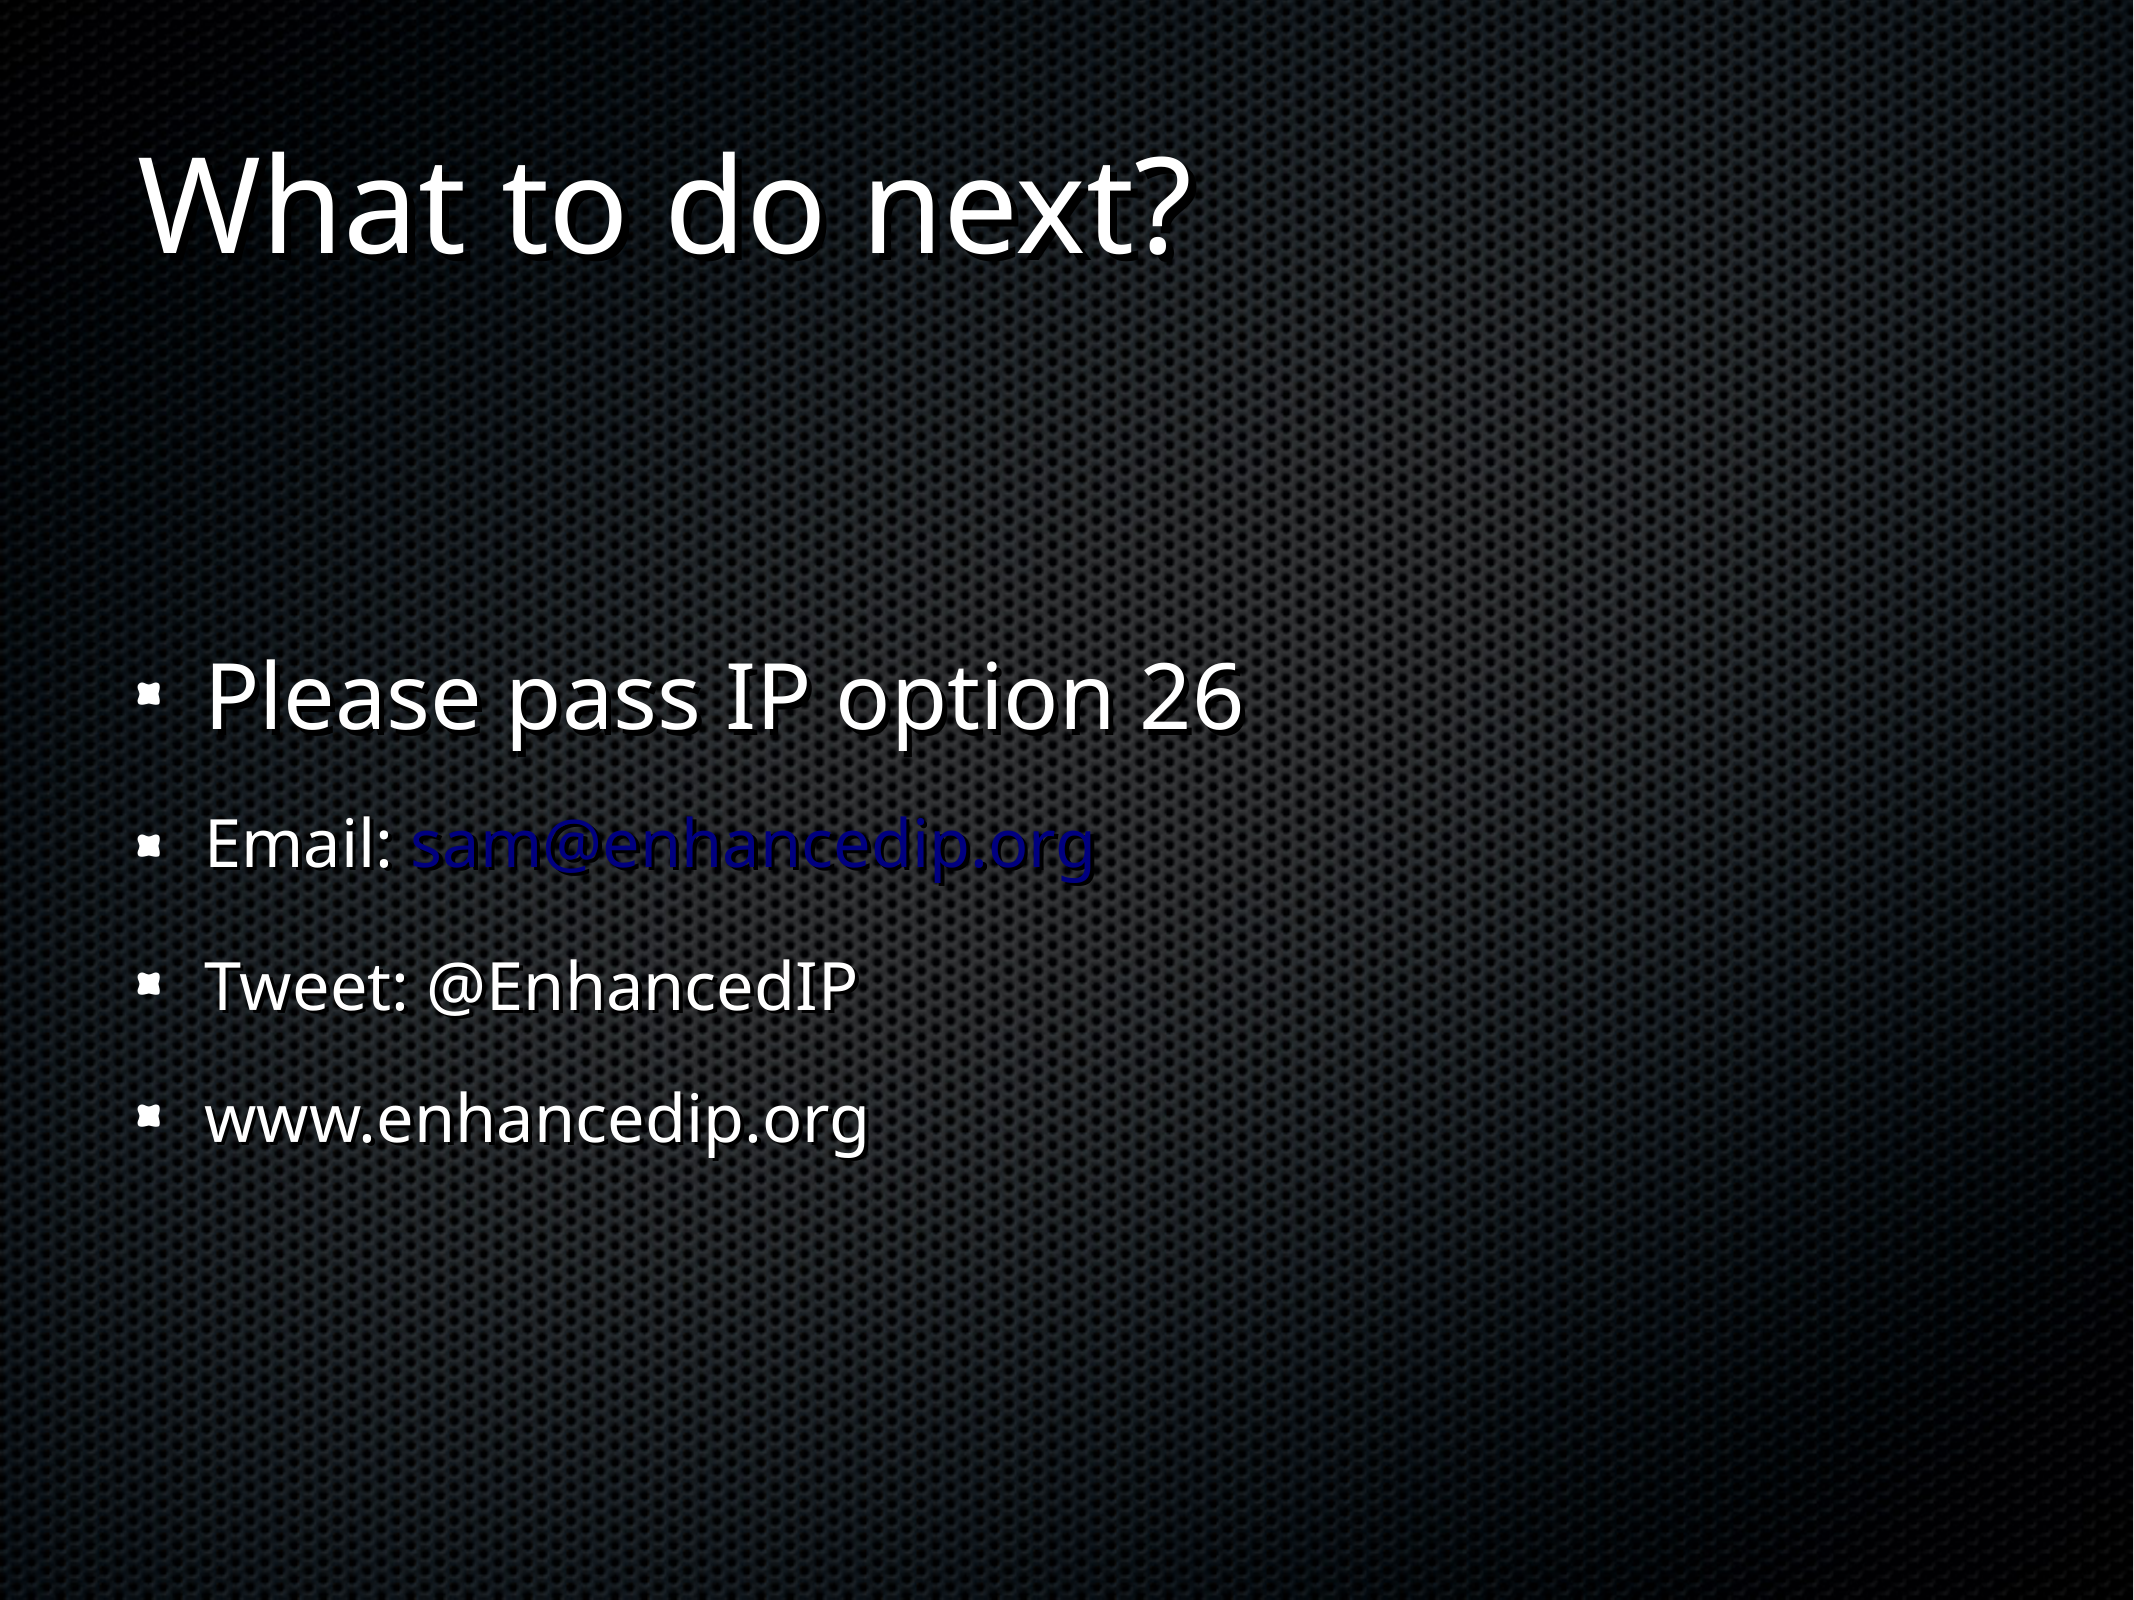

# What to do next?
Please pass IP option 26
Email: sam@enhancedip.org
Tweet: @EnhancedIP
www.enhancedip.org